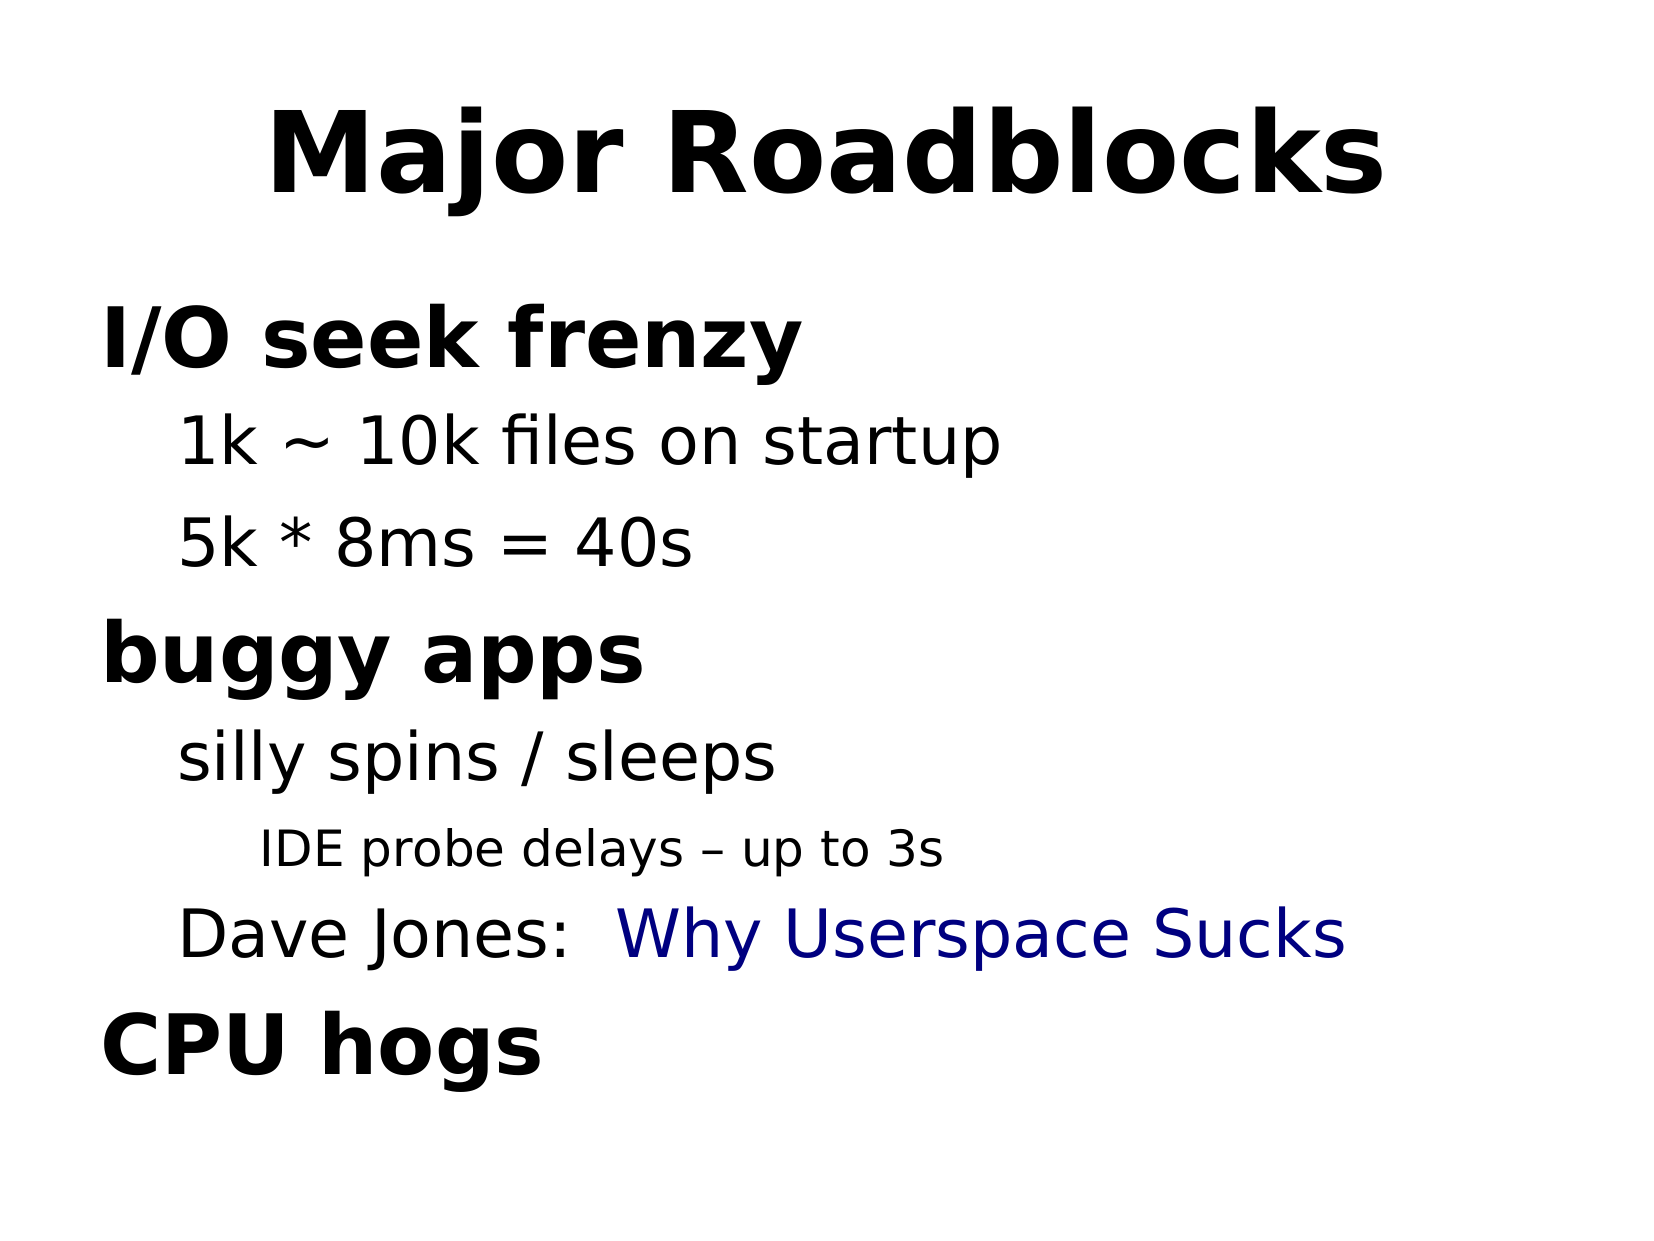

# Major Roadblocks
I/O seek frenzy
1k ~ 10k files on startup
5k * 8ms = 40s
buggy apps
silly spins / sleeps
IDE probe delays – up to 3s
Dave Jones: Why Userspace Sucks
CPU hogs